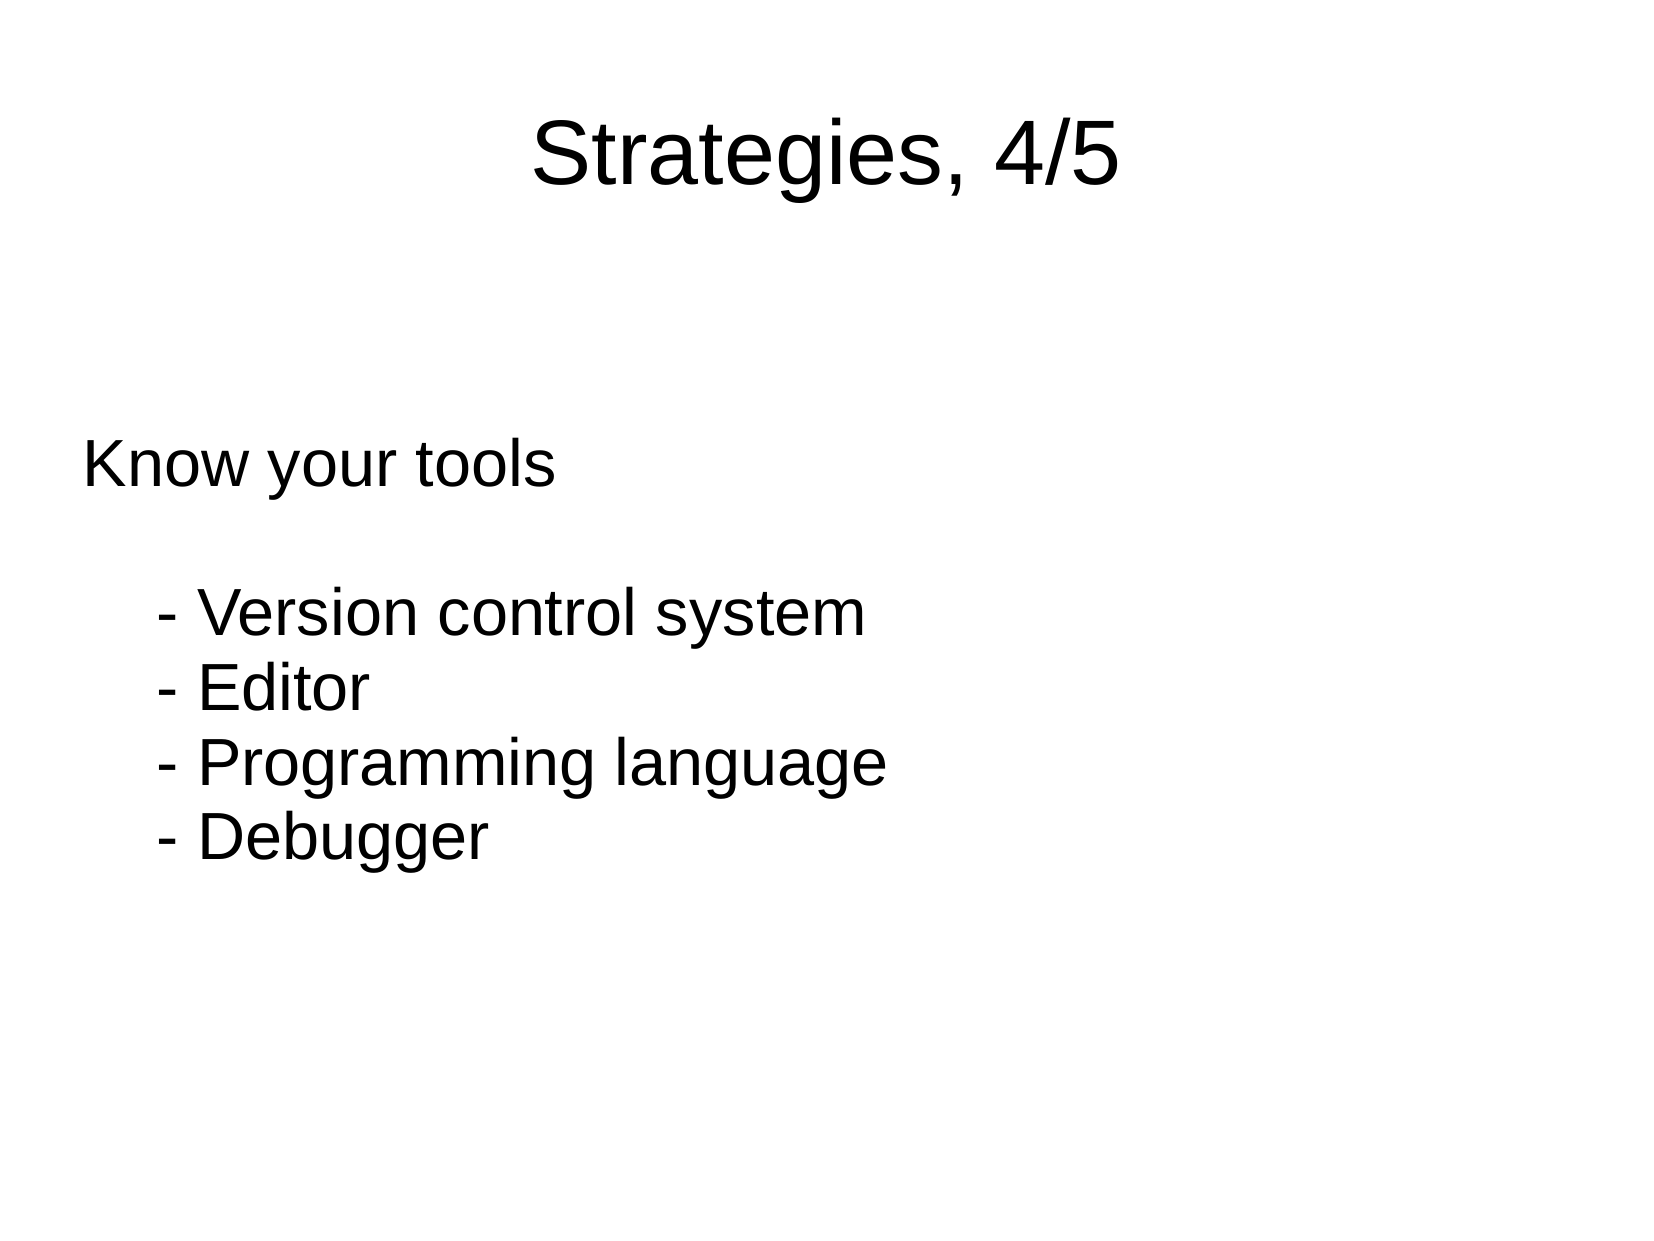

# Strategies, 4/5
Know your tools
	- Version control system
	- Editor
	- Programming language
	- Debugger